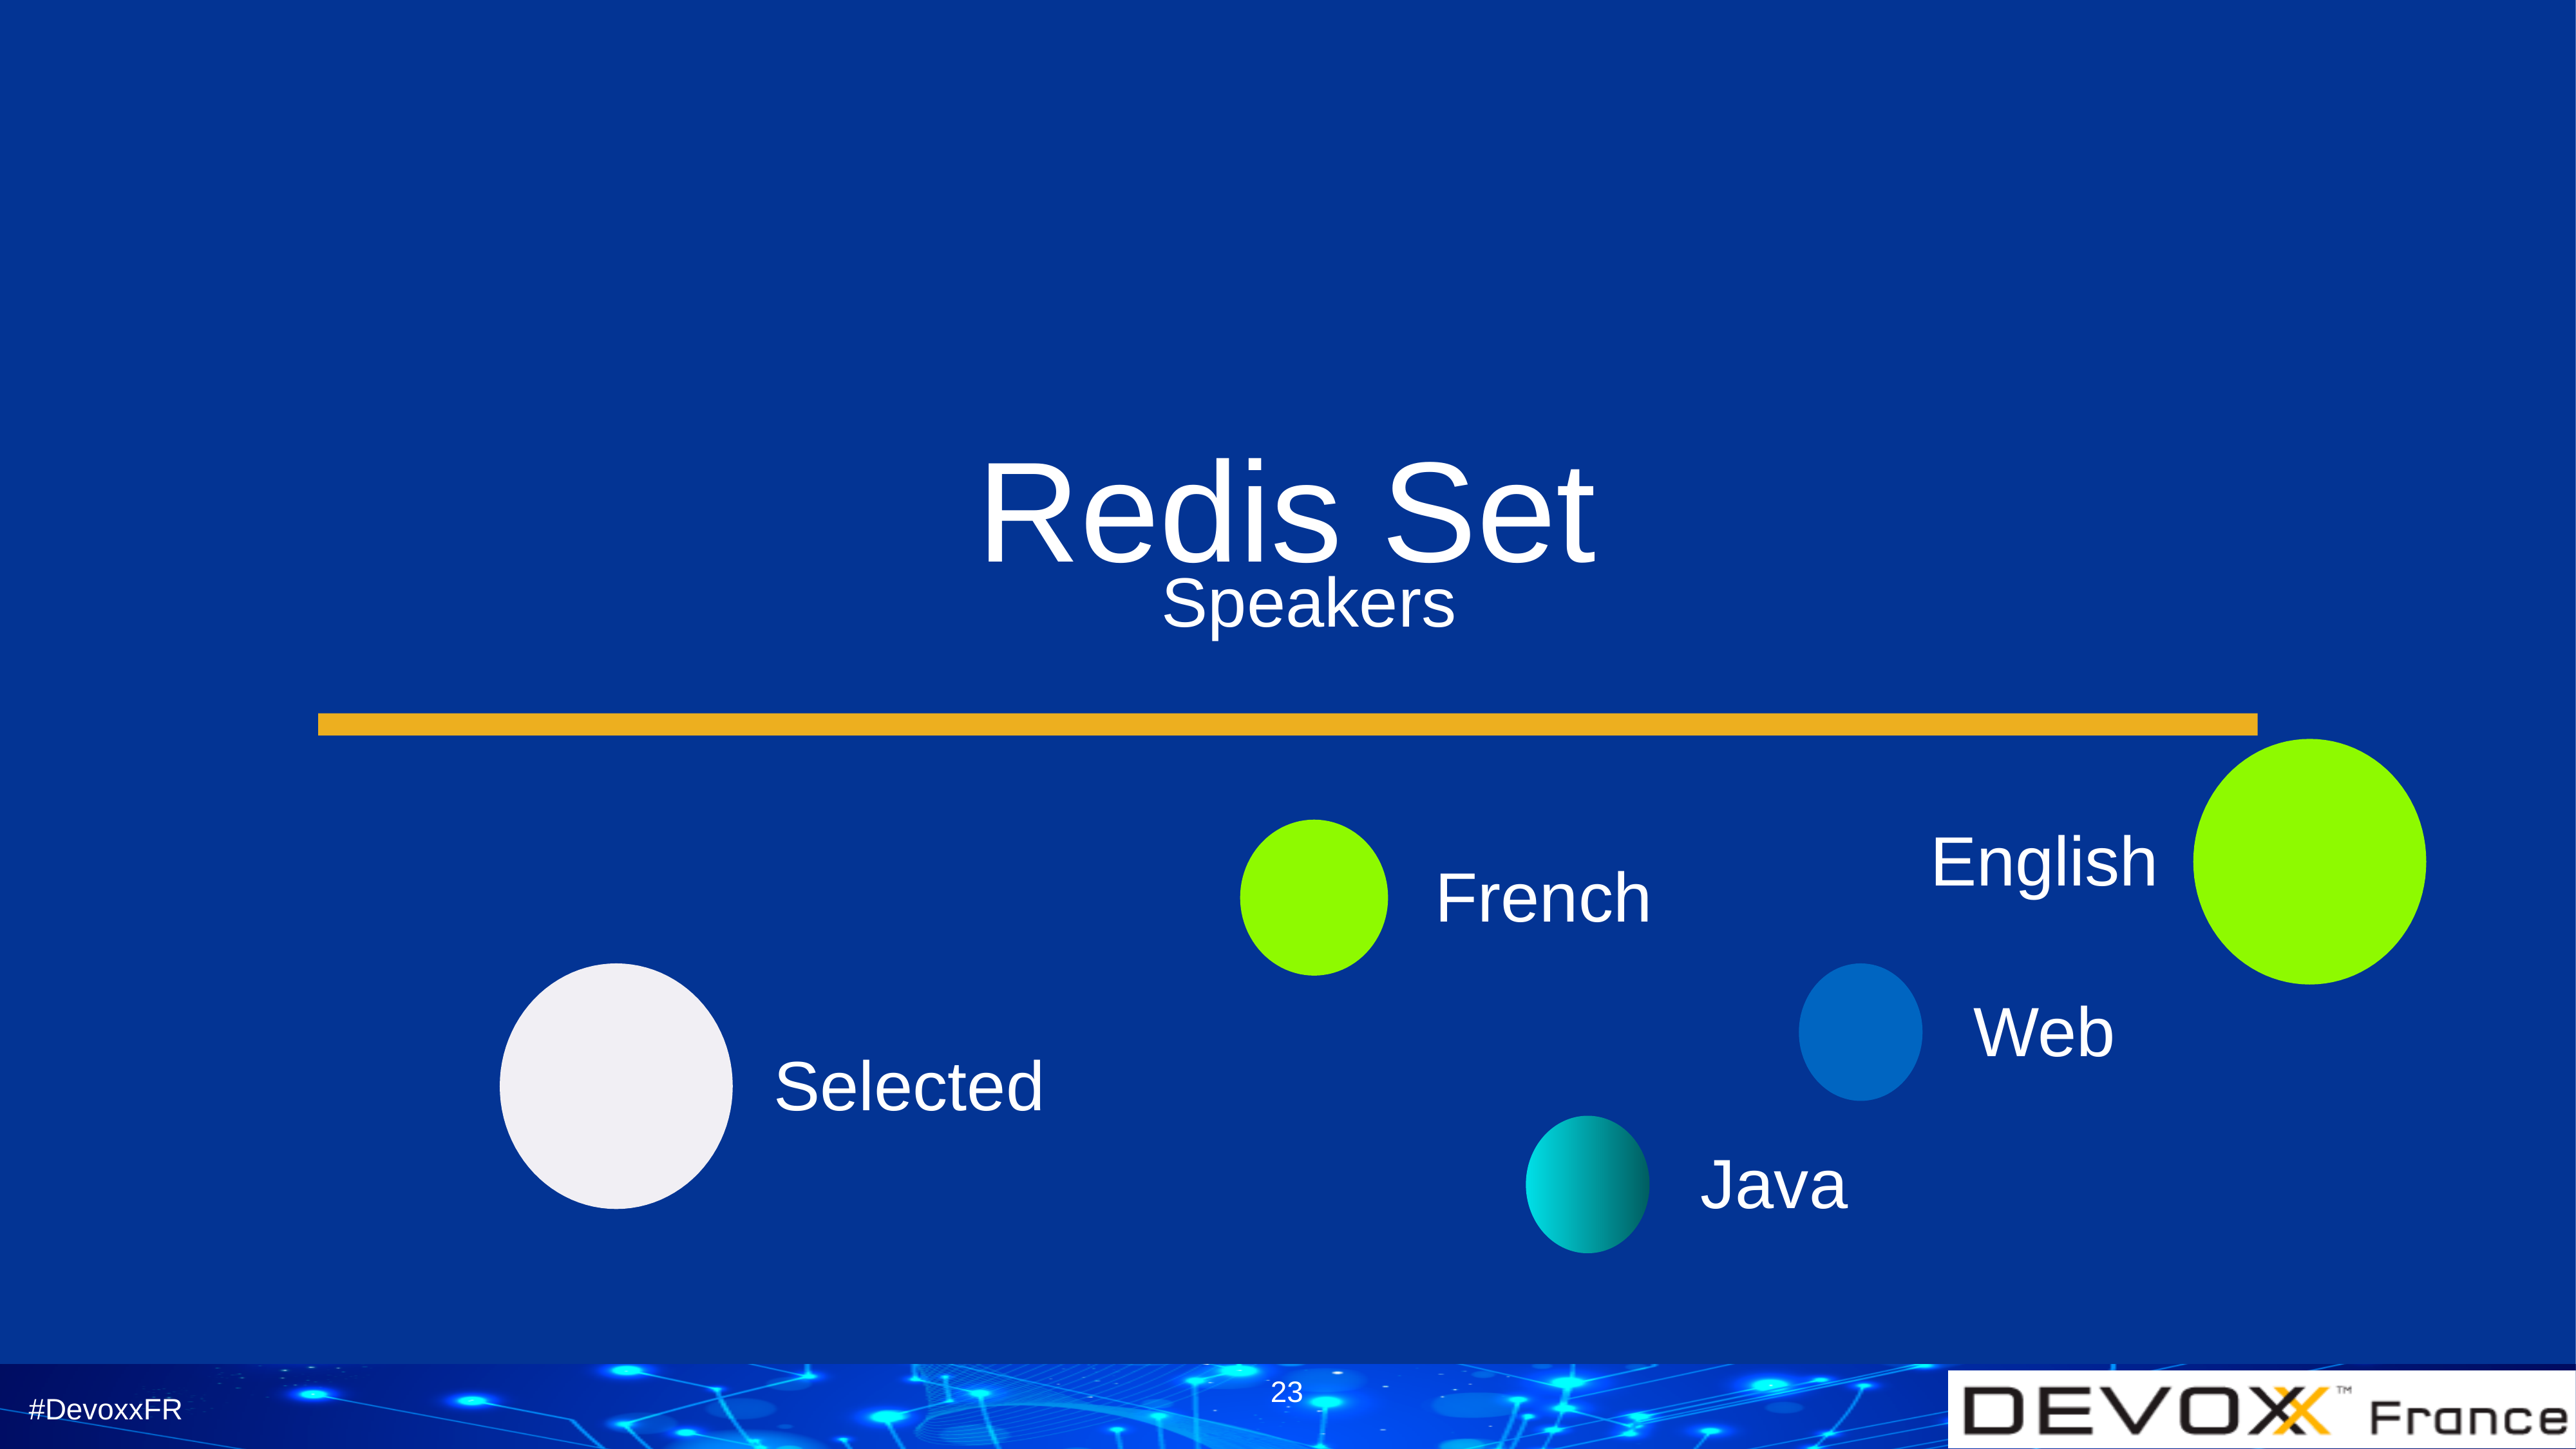

# Redis Set
Speakers
English
French
Web
Selected
Java
23